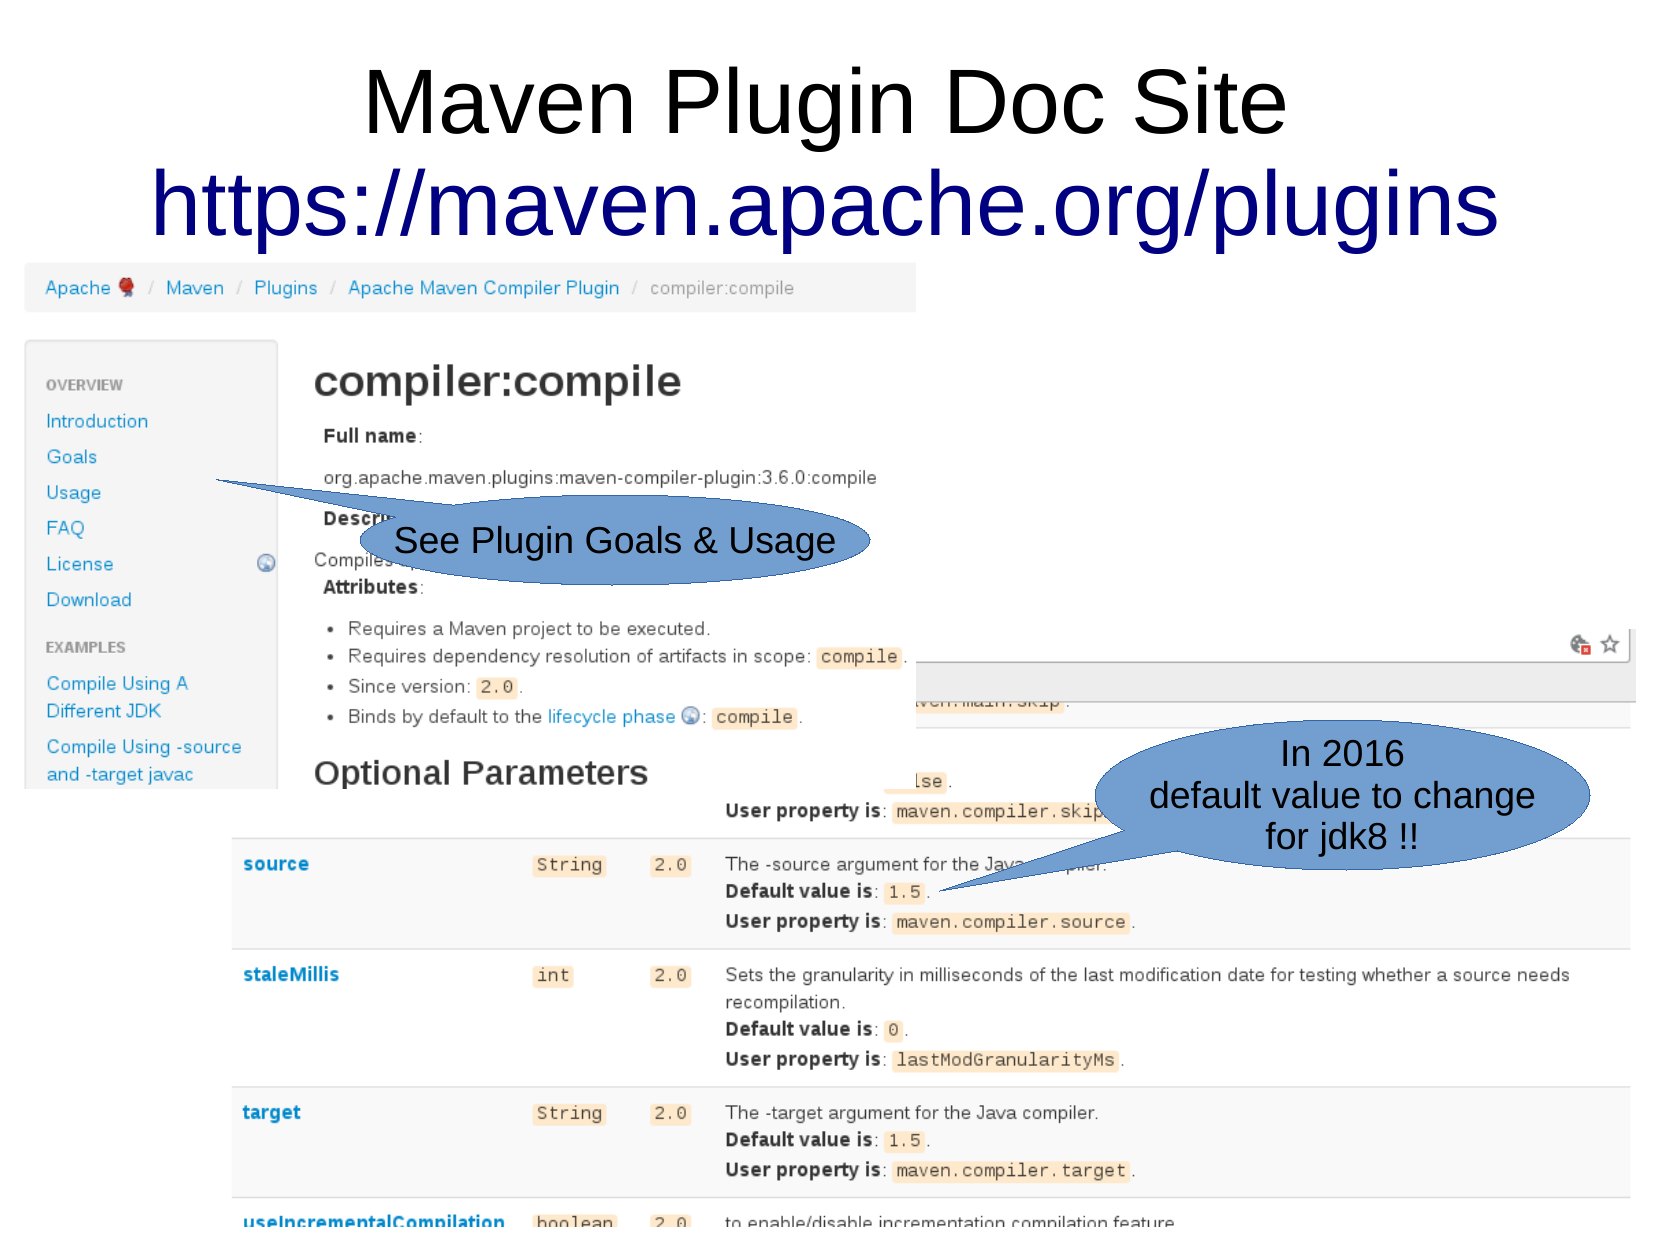

# Maven Plugin Doc Site https://maven.apache.org/plugins
See Plugin Goals & Usage
In 2016
default value to change
for jdk8 !!